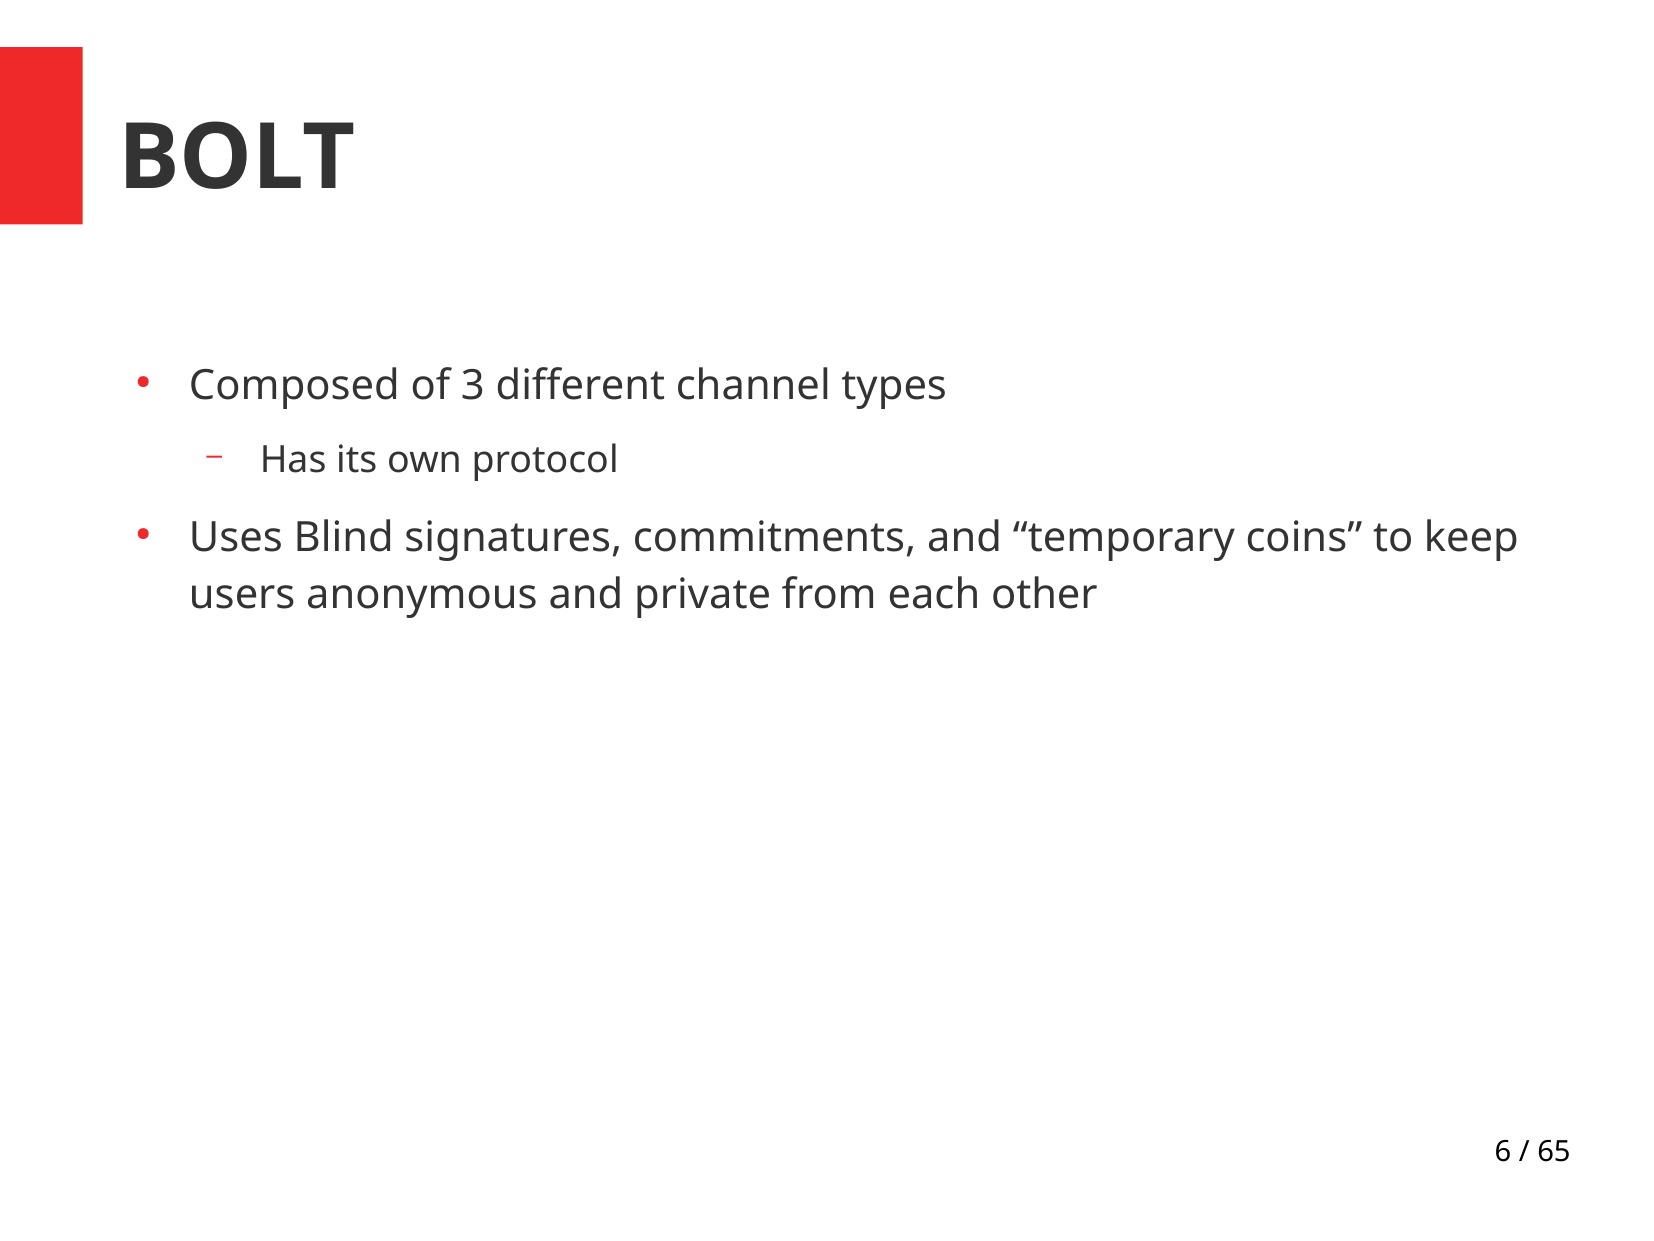

# BOLT
Composed of 3 different channel types
Has its own protocol
Uses Blind signatures, commitments, and “temporary coins” to keep users anonymous and private from each other
6